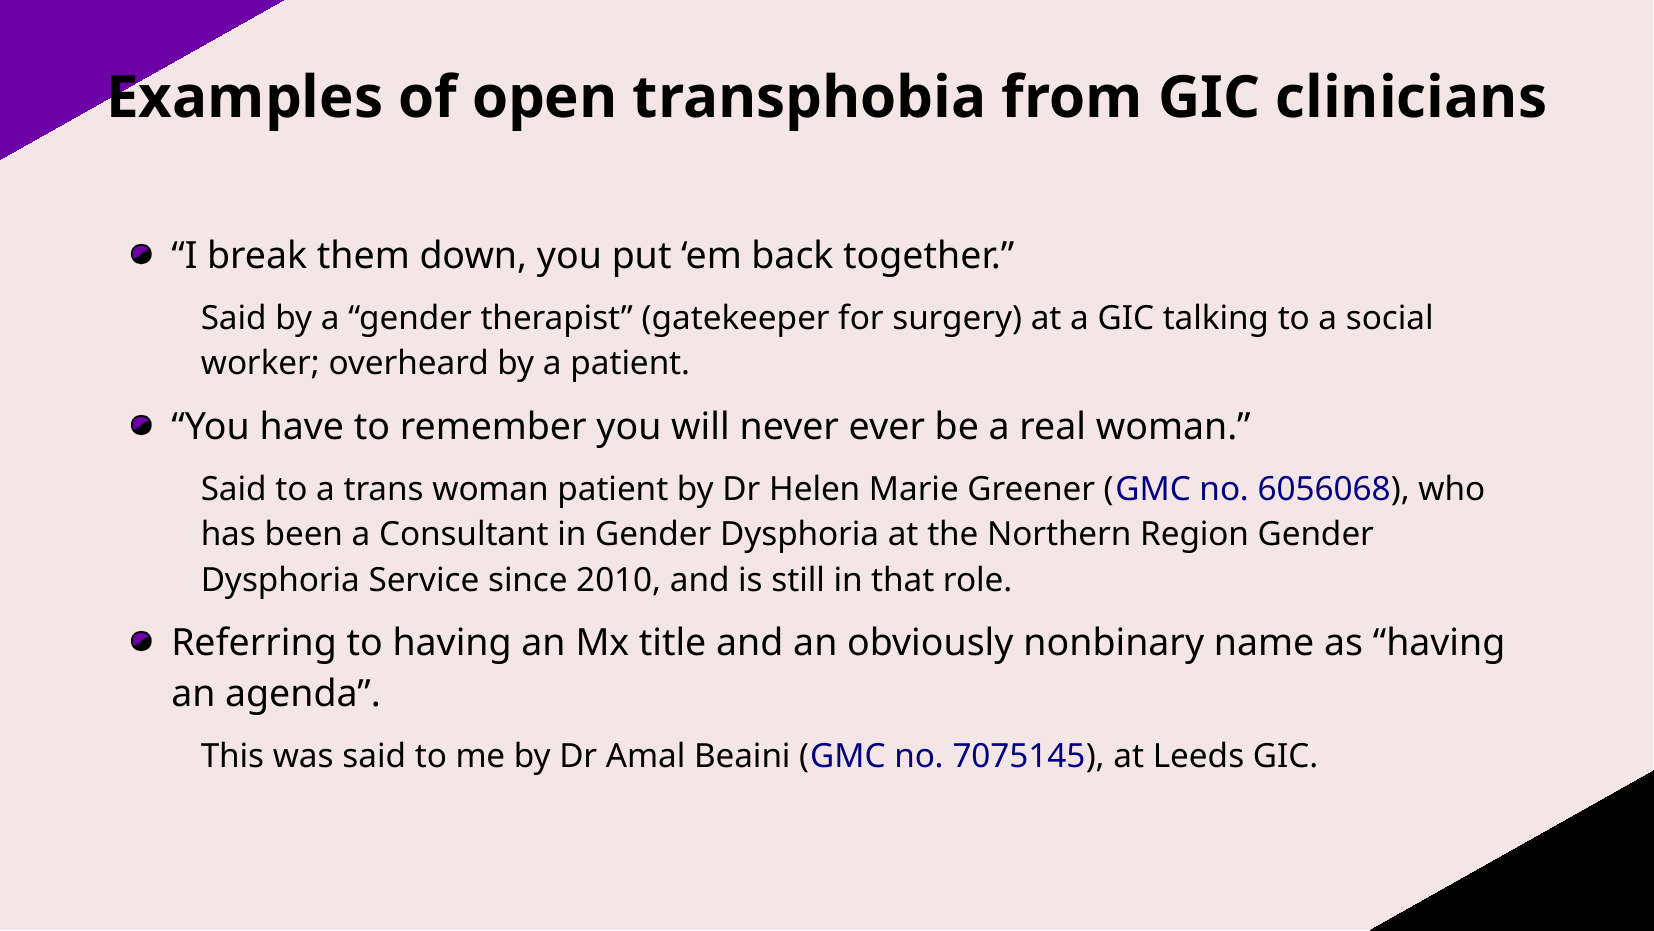

Examples of open transphobia from GIC clinicians
# “I break them down, you put ‘em back together.”
Said by a “gender therapist” (gatekeeper for surgery) at a GIC talking to a social worker; overheard by a patient.
“You have to remember you will never ever be a real woman.”
Said to a trans woman patient by Dr Helen Marie Greener (GMC no. 6056068), who has been a Consultant in Gender Dysphoria at the Northern Region Gender Dysphoria Service since 2010, and is still in that role.
Referring to having an Mx title and an obviously nonbinary name as “having an agenda”.
This was said to me by Dr Amal Beaini (GMC no. 7075145), at Leeds GIC.